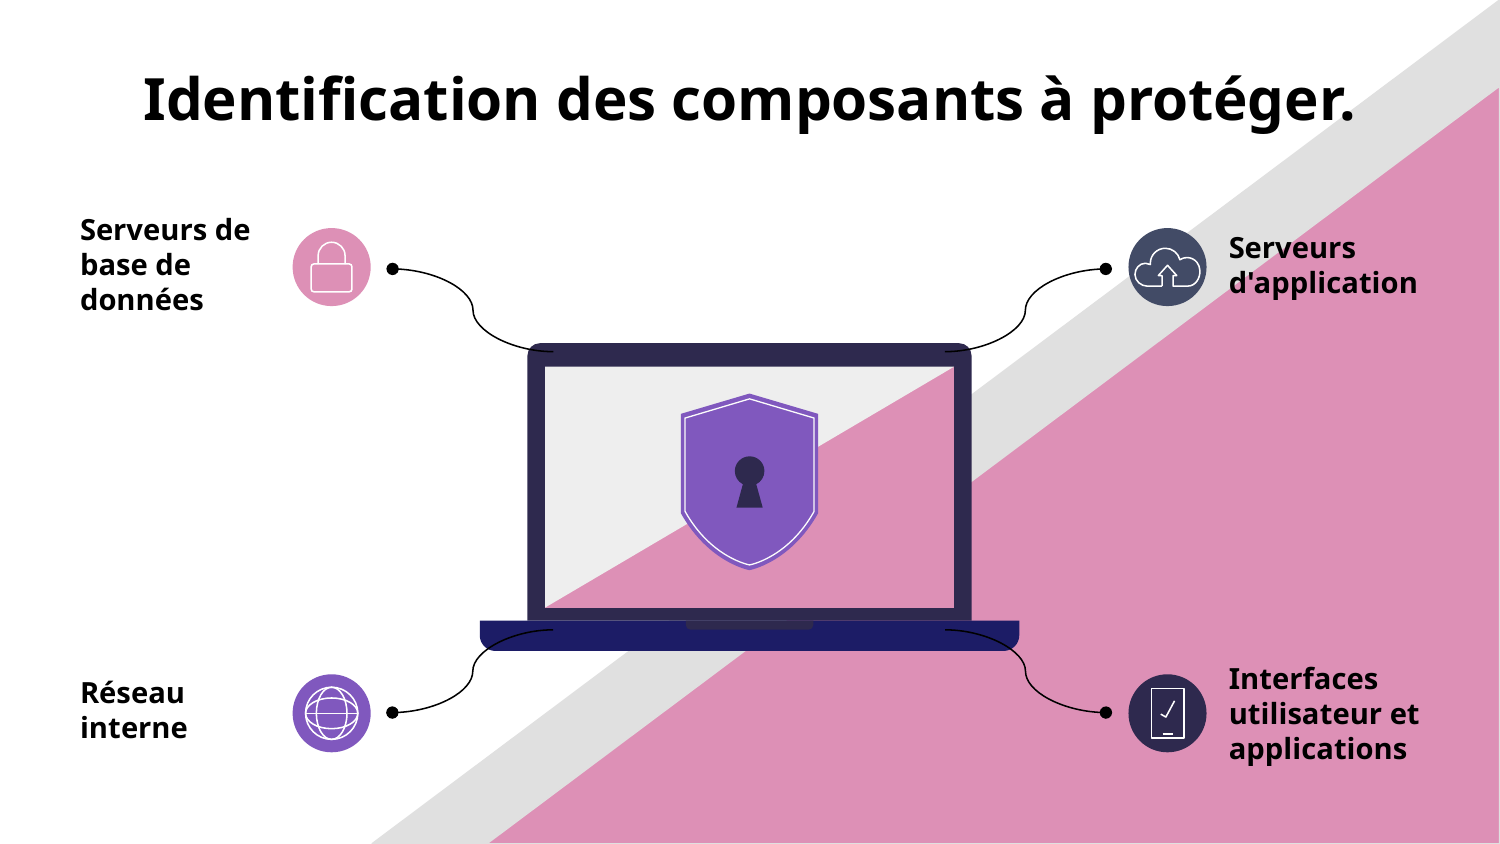

# Identification des composants à protéger.
Serveurs de base de données
Serveurs d'application
Réseau interne
Interfaces utilisateur et applications